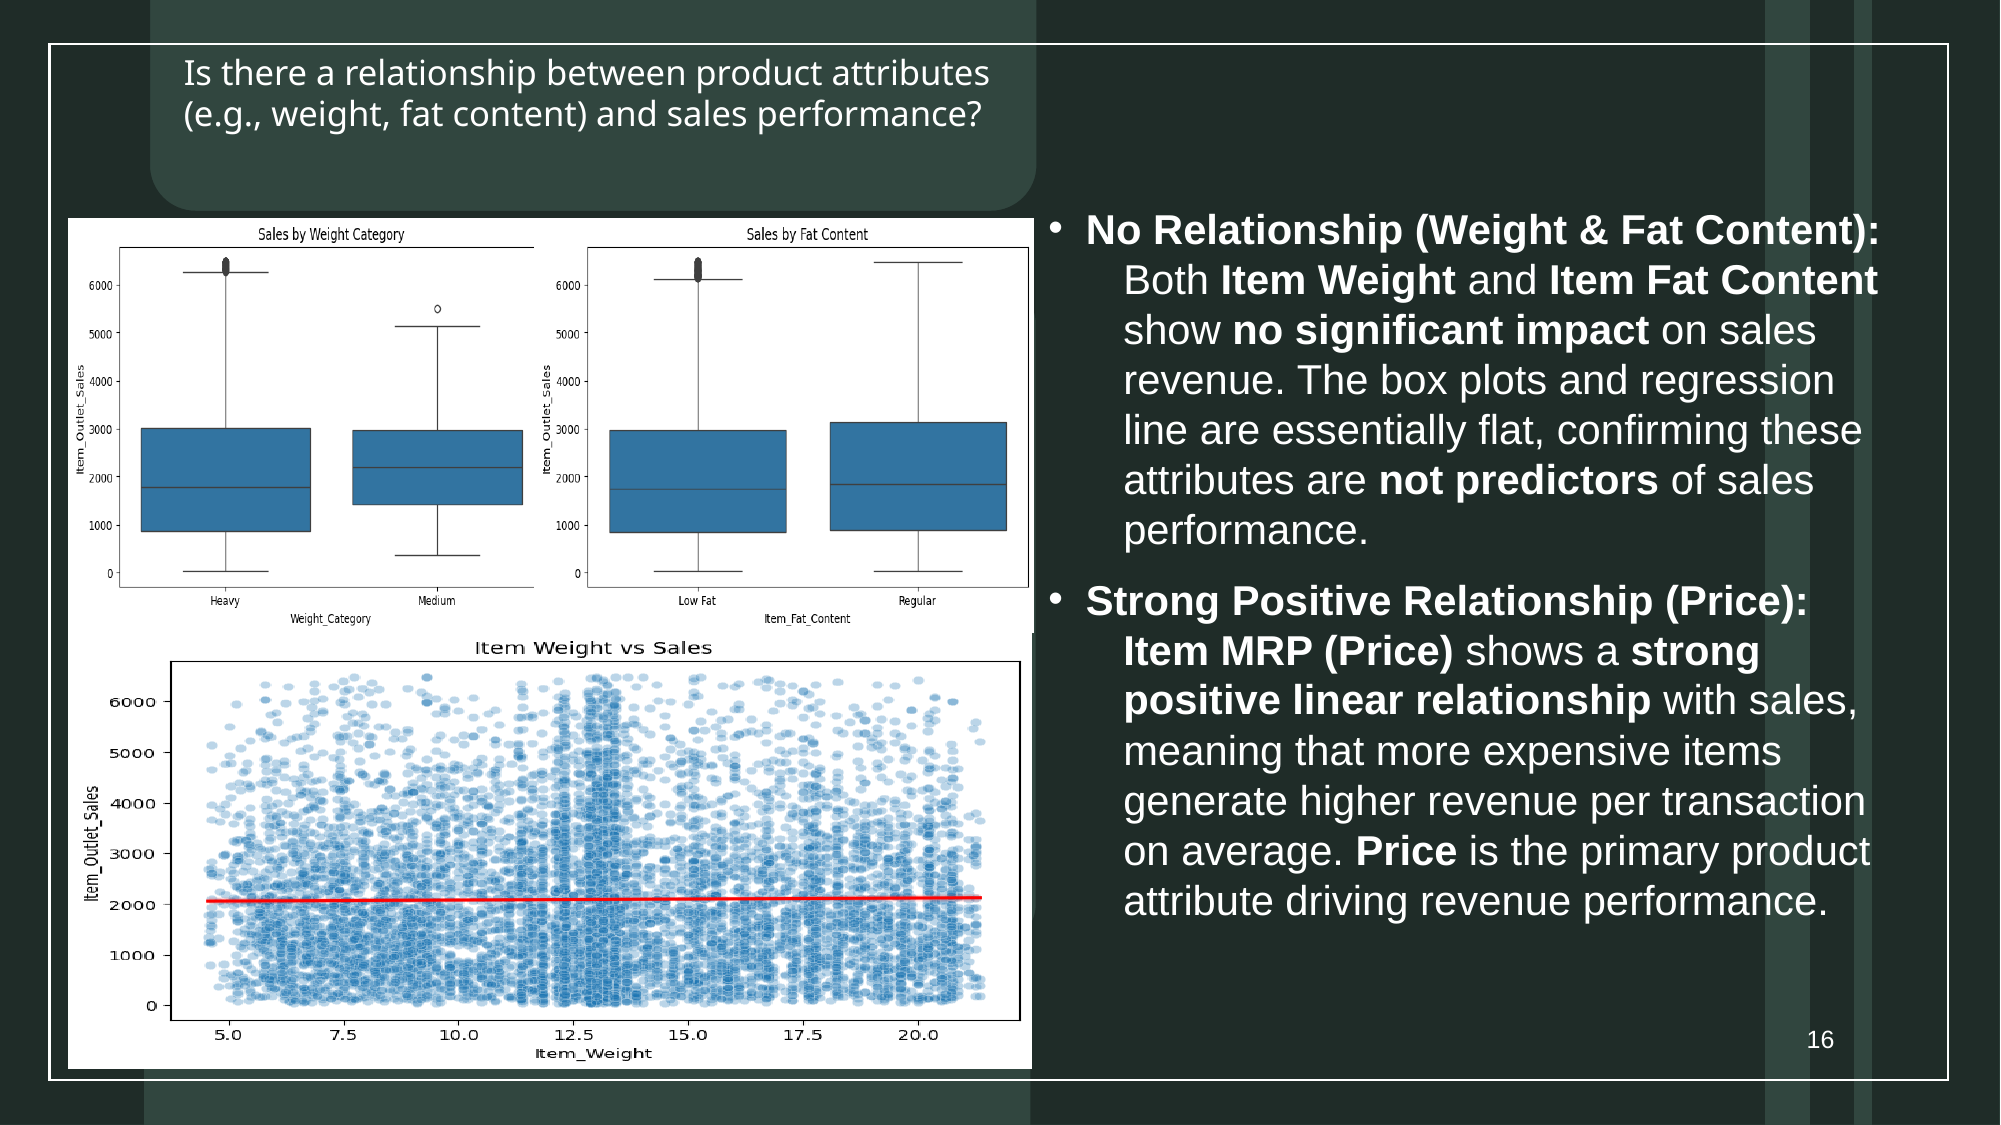

# Is there a relationship between product attributes (e.g., weight, fat content) and sales performance?
No Relationship (Weight & Fat Content): Both Item Weight and Item Fat Content show no significant impact on sales revenue. The box plots and regression line are essentially flat, confirming these attributes are not predictors of sales performance.
Strong Positive Relationship (Price): Item MRP (Price) shows a strong positive linear relationship with sales, meaning that more expensive items generate higher revenue per transaction on average. Price is the primary product attribute driving revenue performance.